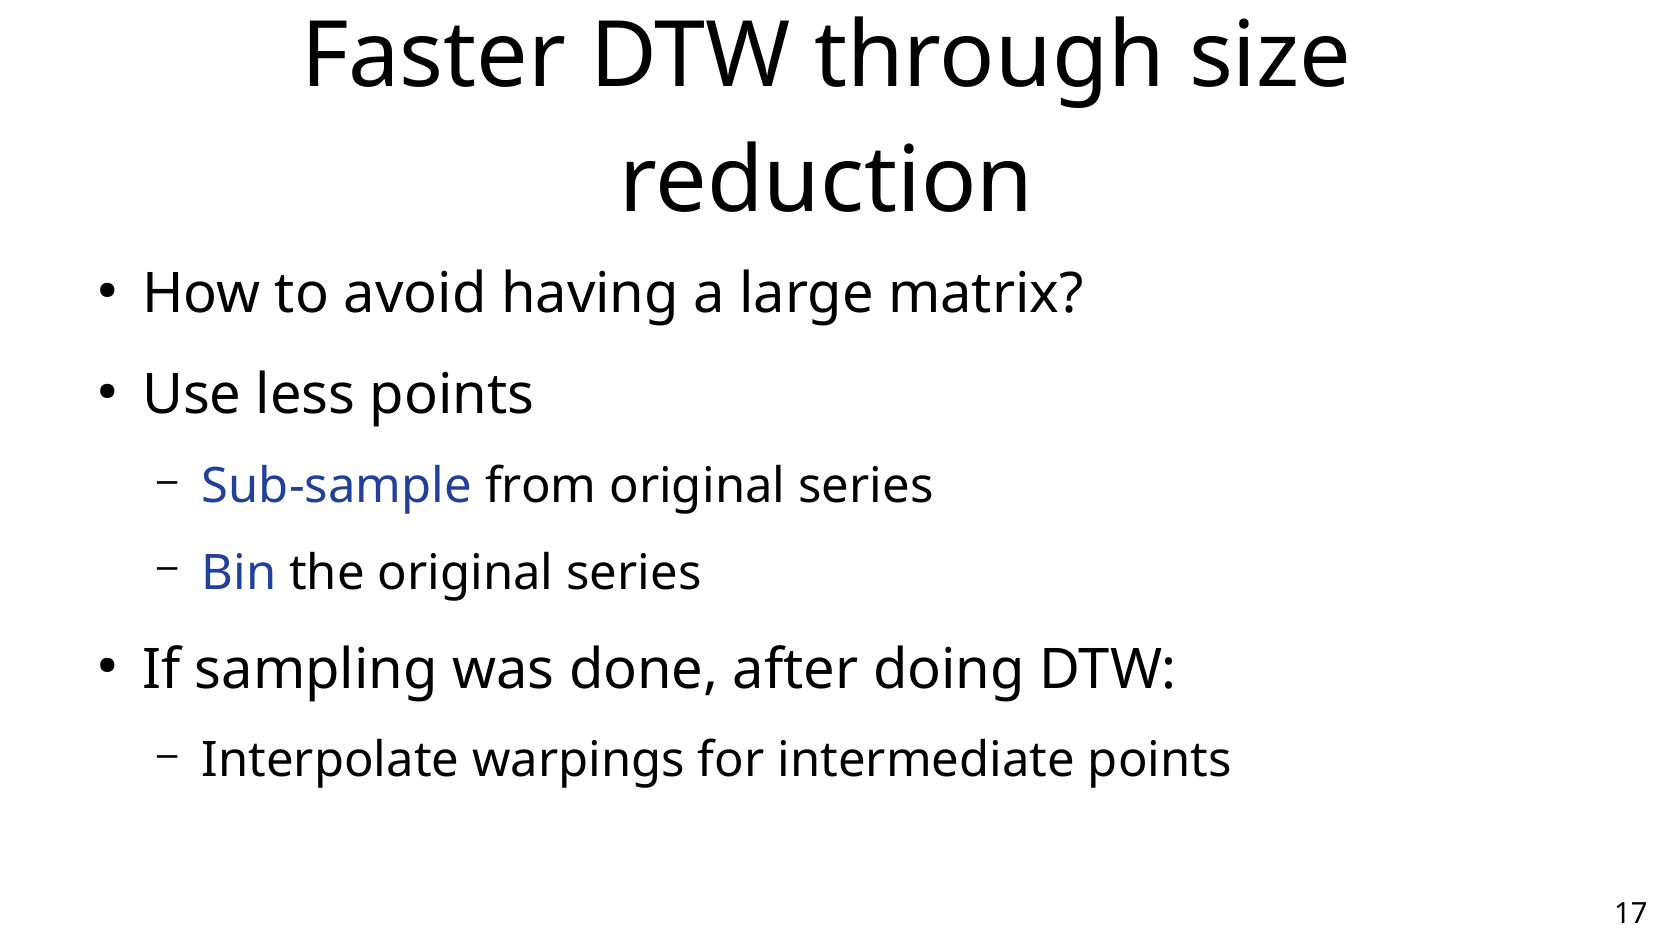

# Faster DTW through size reduction
How to avoid having a large matrix?
Use less points
Sub-sample from original series
Bin the original series
If sampling was done, after doing DTW:
Interpolate warpings for intermediate points
17